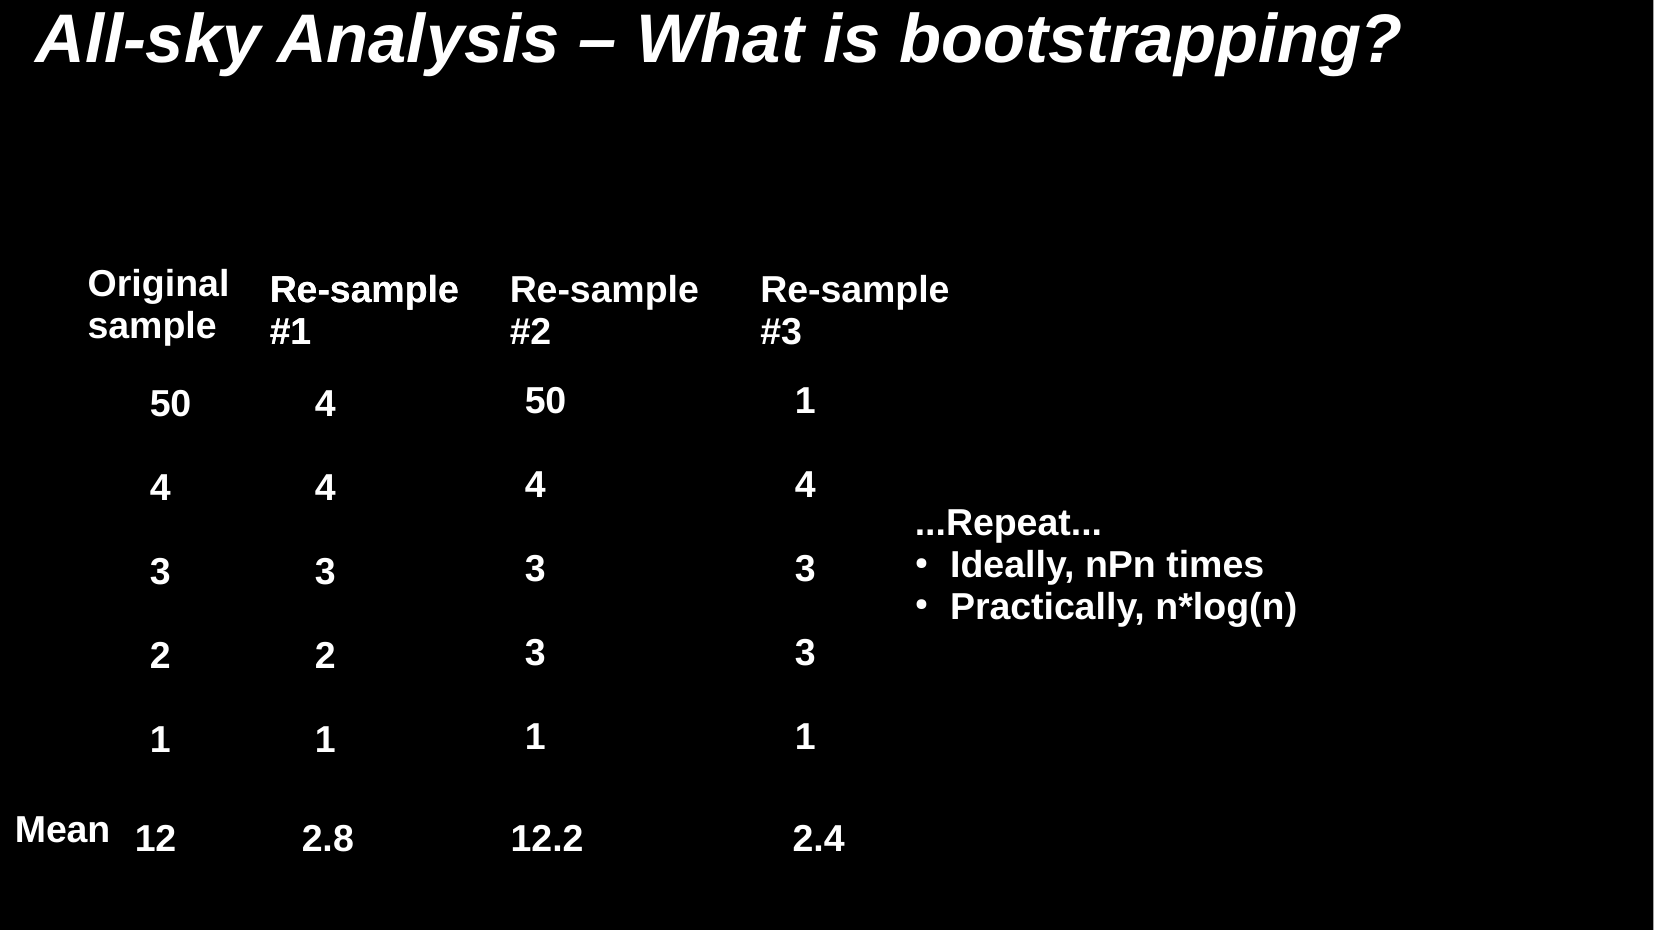

All-sky Analysis – What is bootstrapping?
Original
sample
Re-sample
#1
Re-sample
#1
Re-sample
#2
Re-sample
#3
50
4
3
3
1
1
4
3
3
1
50
4
3
2
1
4
4
3
2
1
...Repeat...
Ideally, nPn times
Practically, n*log(n)
Mean
12 2.8 12.2 2.4